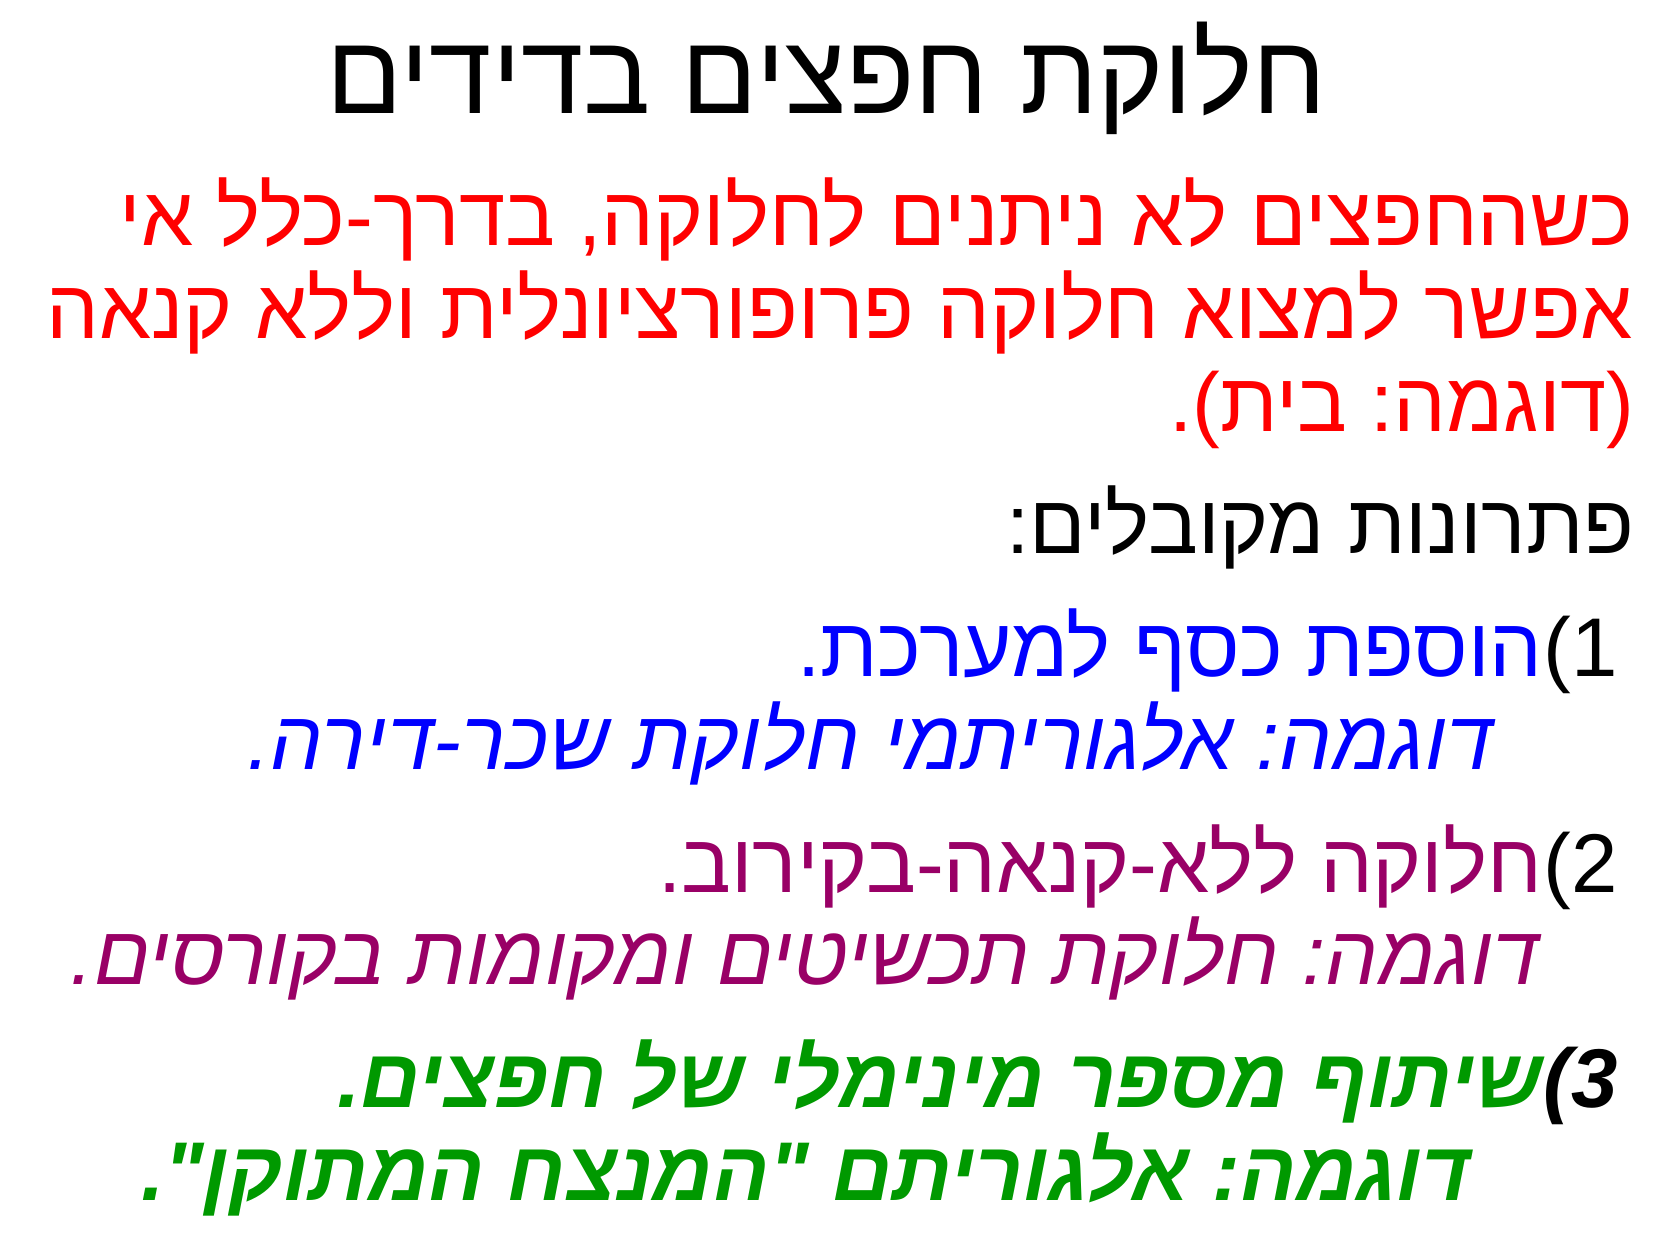

# חלוקת חפצים בדידים
כשהחפצים לא ניתנים לחלוקה, בדרך-כלל אי אפשר למצוא חלוקה פרופורציונלית וללא קנאה (דוגמה: בית).
פתרונות מקובלים:
הוספת כסף למערכת.
 	דוגמה: אלגוריתמי חלוקת שכר-דירה.
חלוקה ללא-קנאה-בקירוב.
 דוגמה: חלוקת תכשיטים ומקומות בקורסים.
שיתוף מספר מינימלי של חפצים.
 דוגמה: אלגוריתם "המנצח המתוקן".